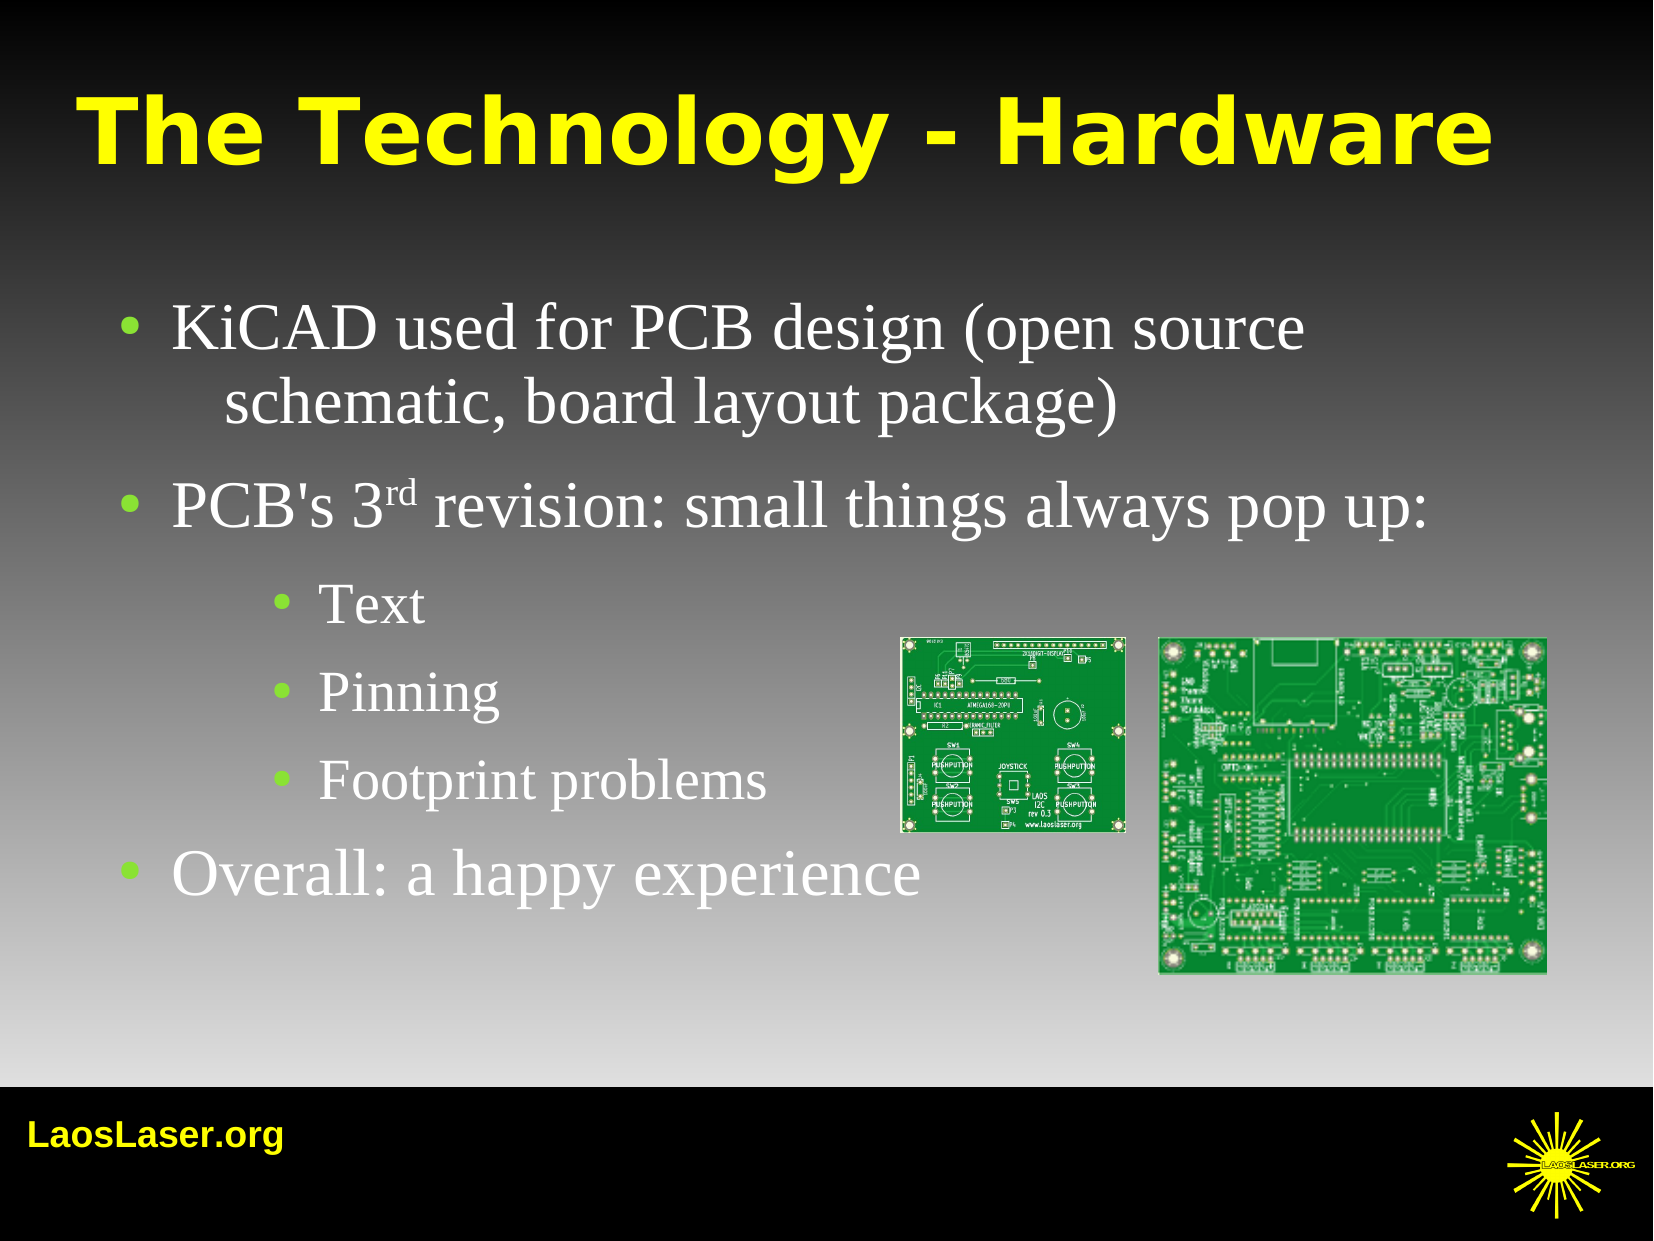

# The Technology - Hardware
KiCAD used for PCB design (open source schematic, board layout package)
PCB's 3rd revision: small things always pop up:
Text
Pinning
Footprint problems
Overall: a happy experience